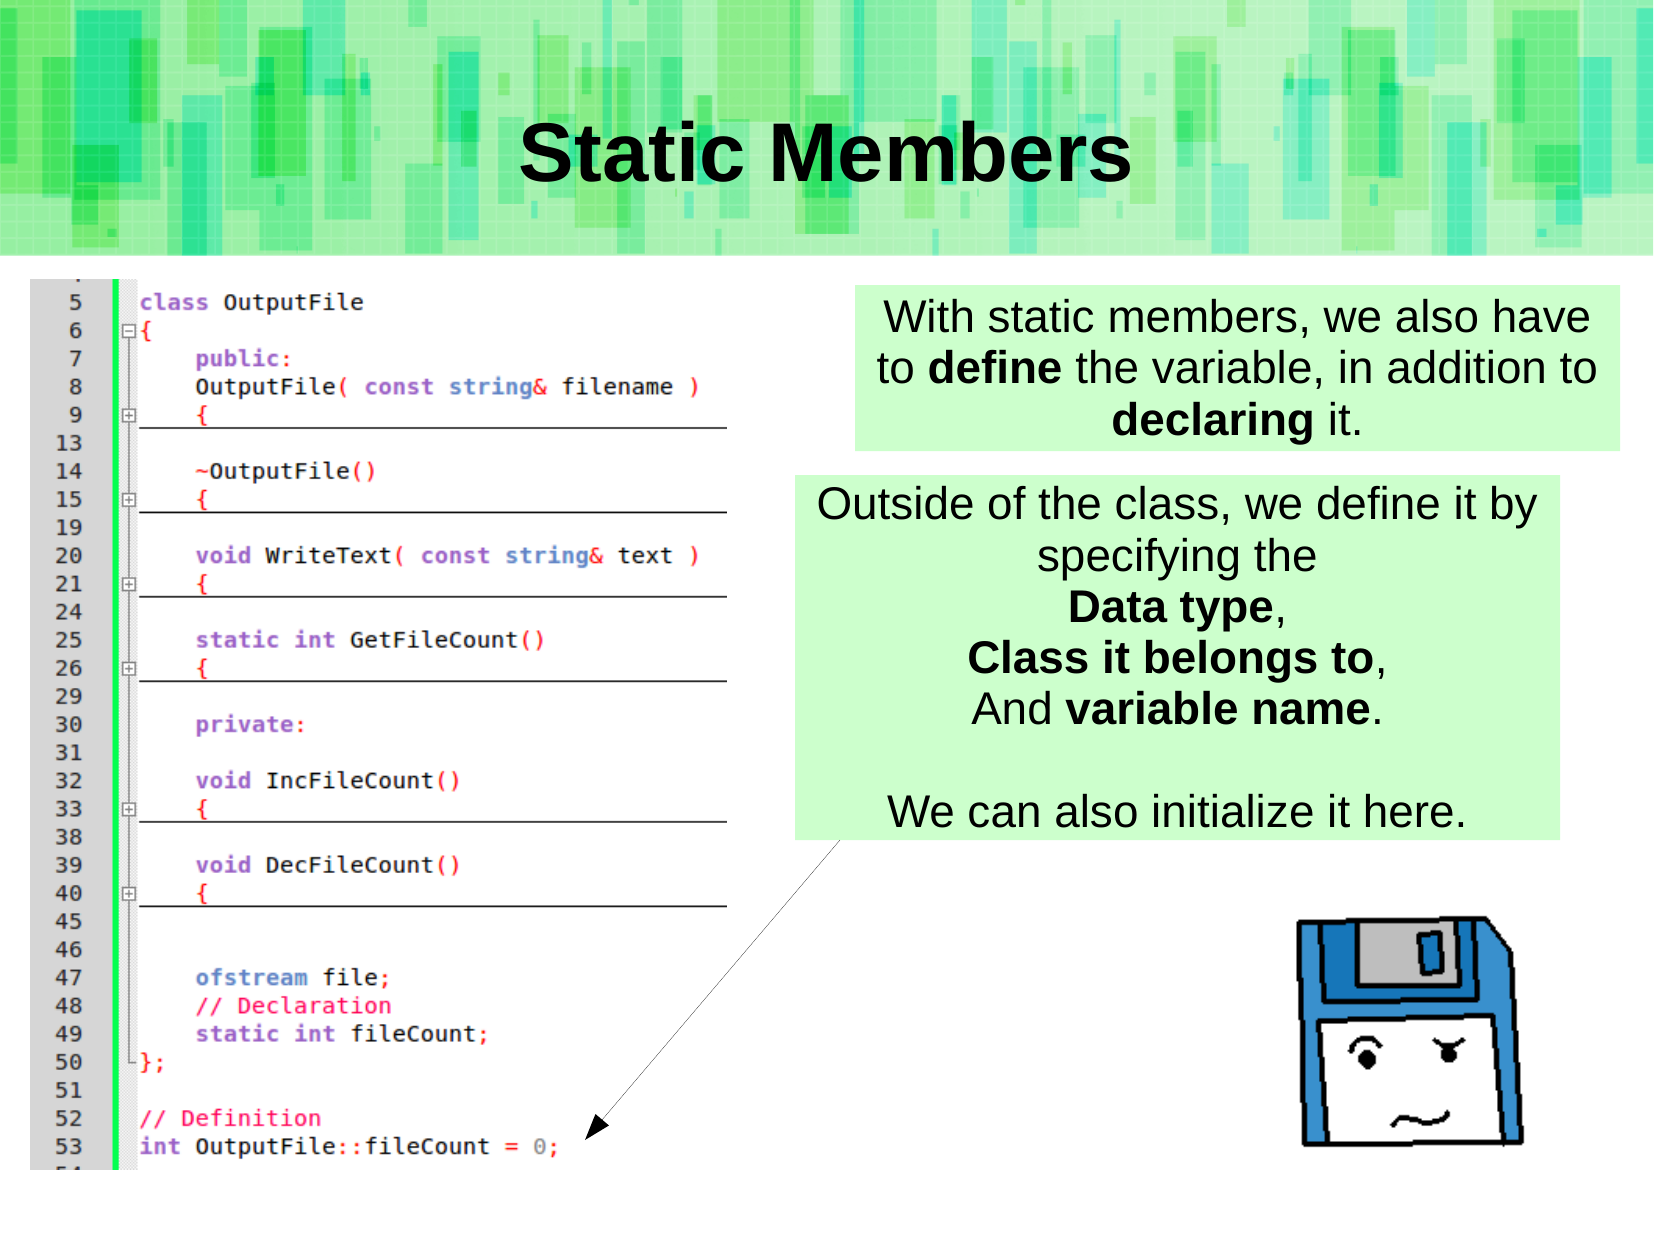

# Static Members
With static members, we also have to define the variable, in addition to declaring it.
Outside of the class, we define it by specifying the
Data type,
Class it belongs to,
And variable name.
We can also initialize it here.